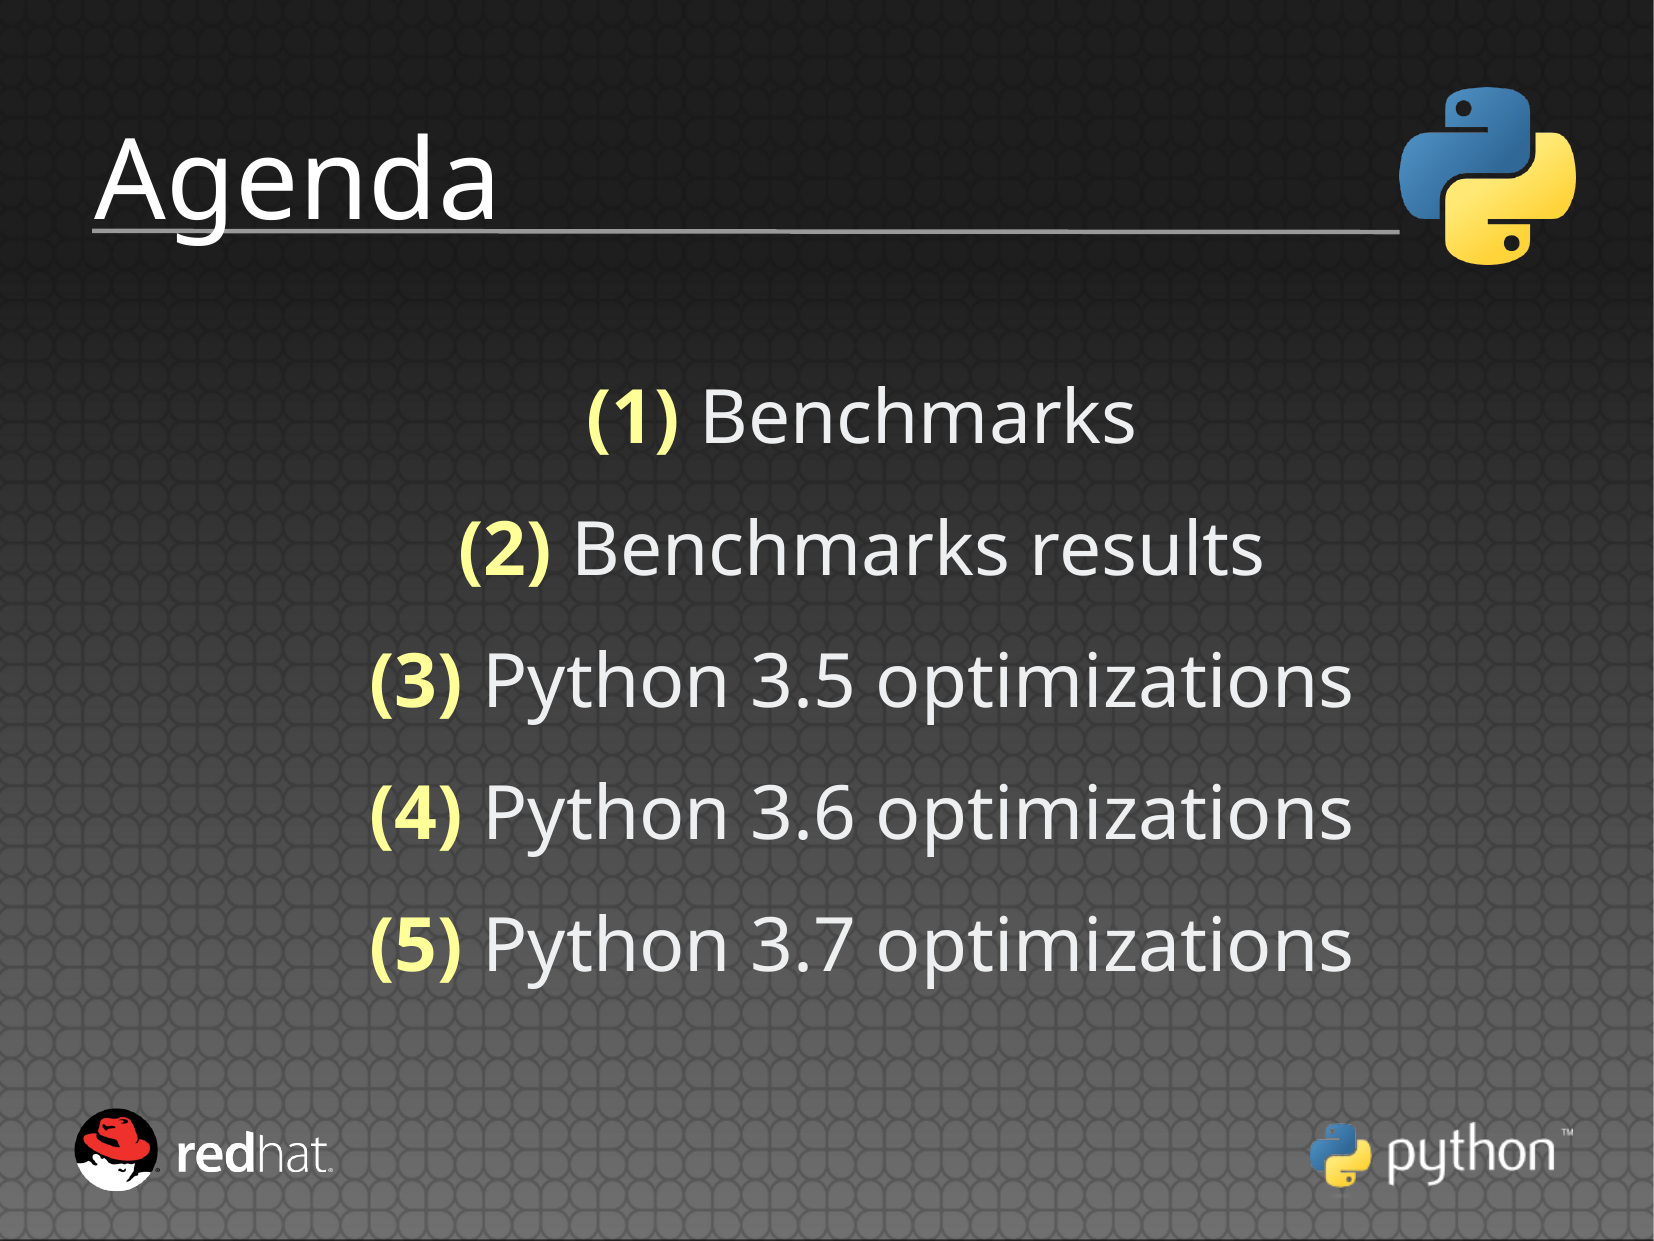

Agenda
# (1) Benchmarks
(2) Benchmarks results
(3) Python 3.5 optimizations
(4) Python 3.6 optimizations
(5) Python 3.7 optimizations